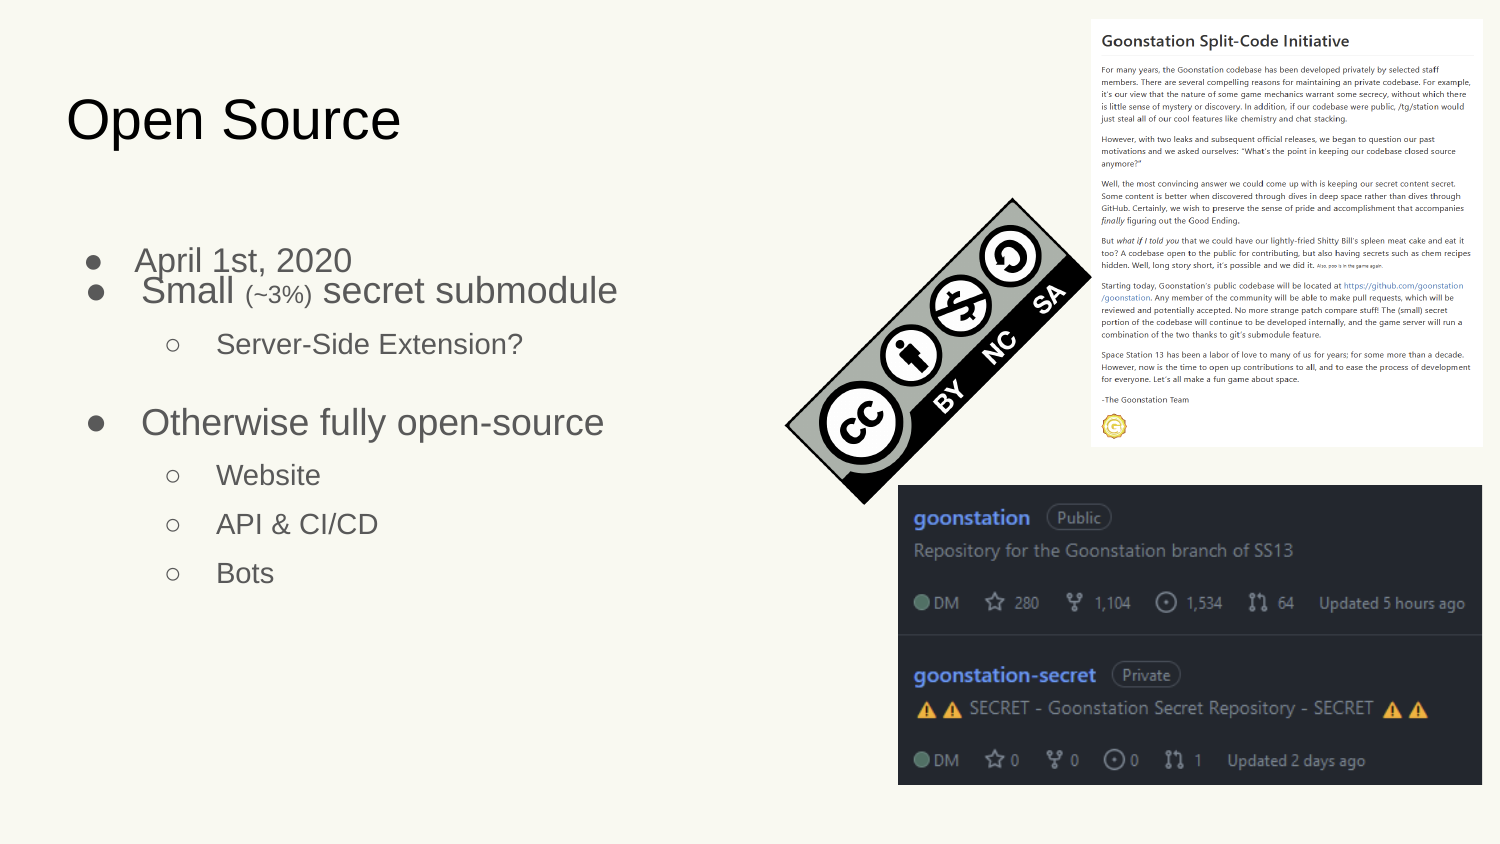

Open Source
Small (~3%) secret submodule
Server-Side Extension?
# Otherwise fully open-source
Website
API & CI/CD
Bots
April 1st, 2020